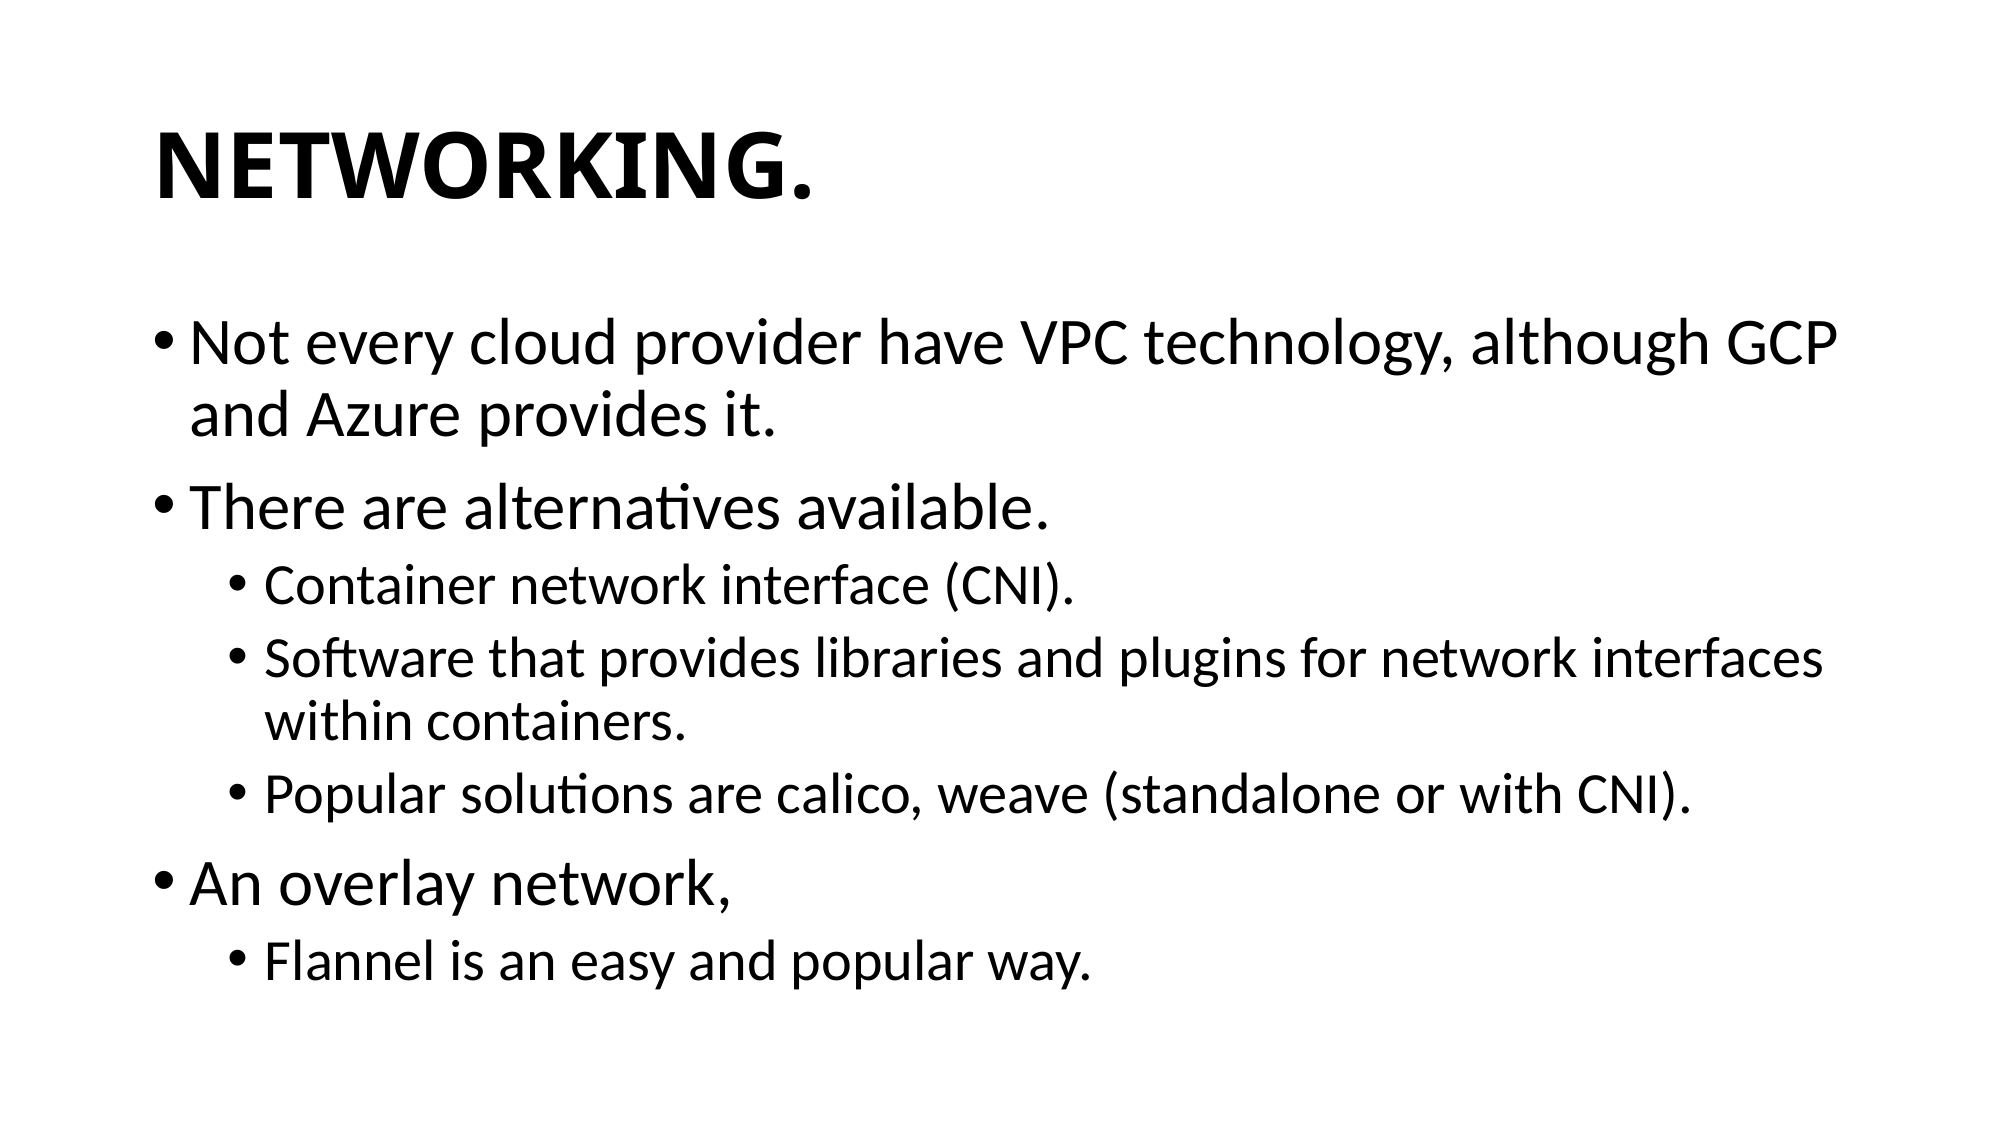

# NETWORKING.
Not every cloud provider have VPC technology, although GCP and Azure provides it.
There are alternatives available.
Container network interface (CNI).
Software that provides libraries and plugins for network interfaces within containers.
Popular solutions are calico, weave (standalone or with CNI).
An overlay network,
Flannel is an easy and popular way.